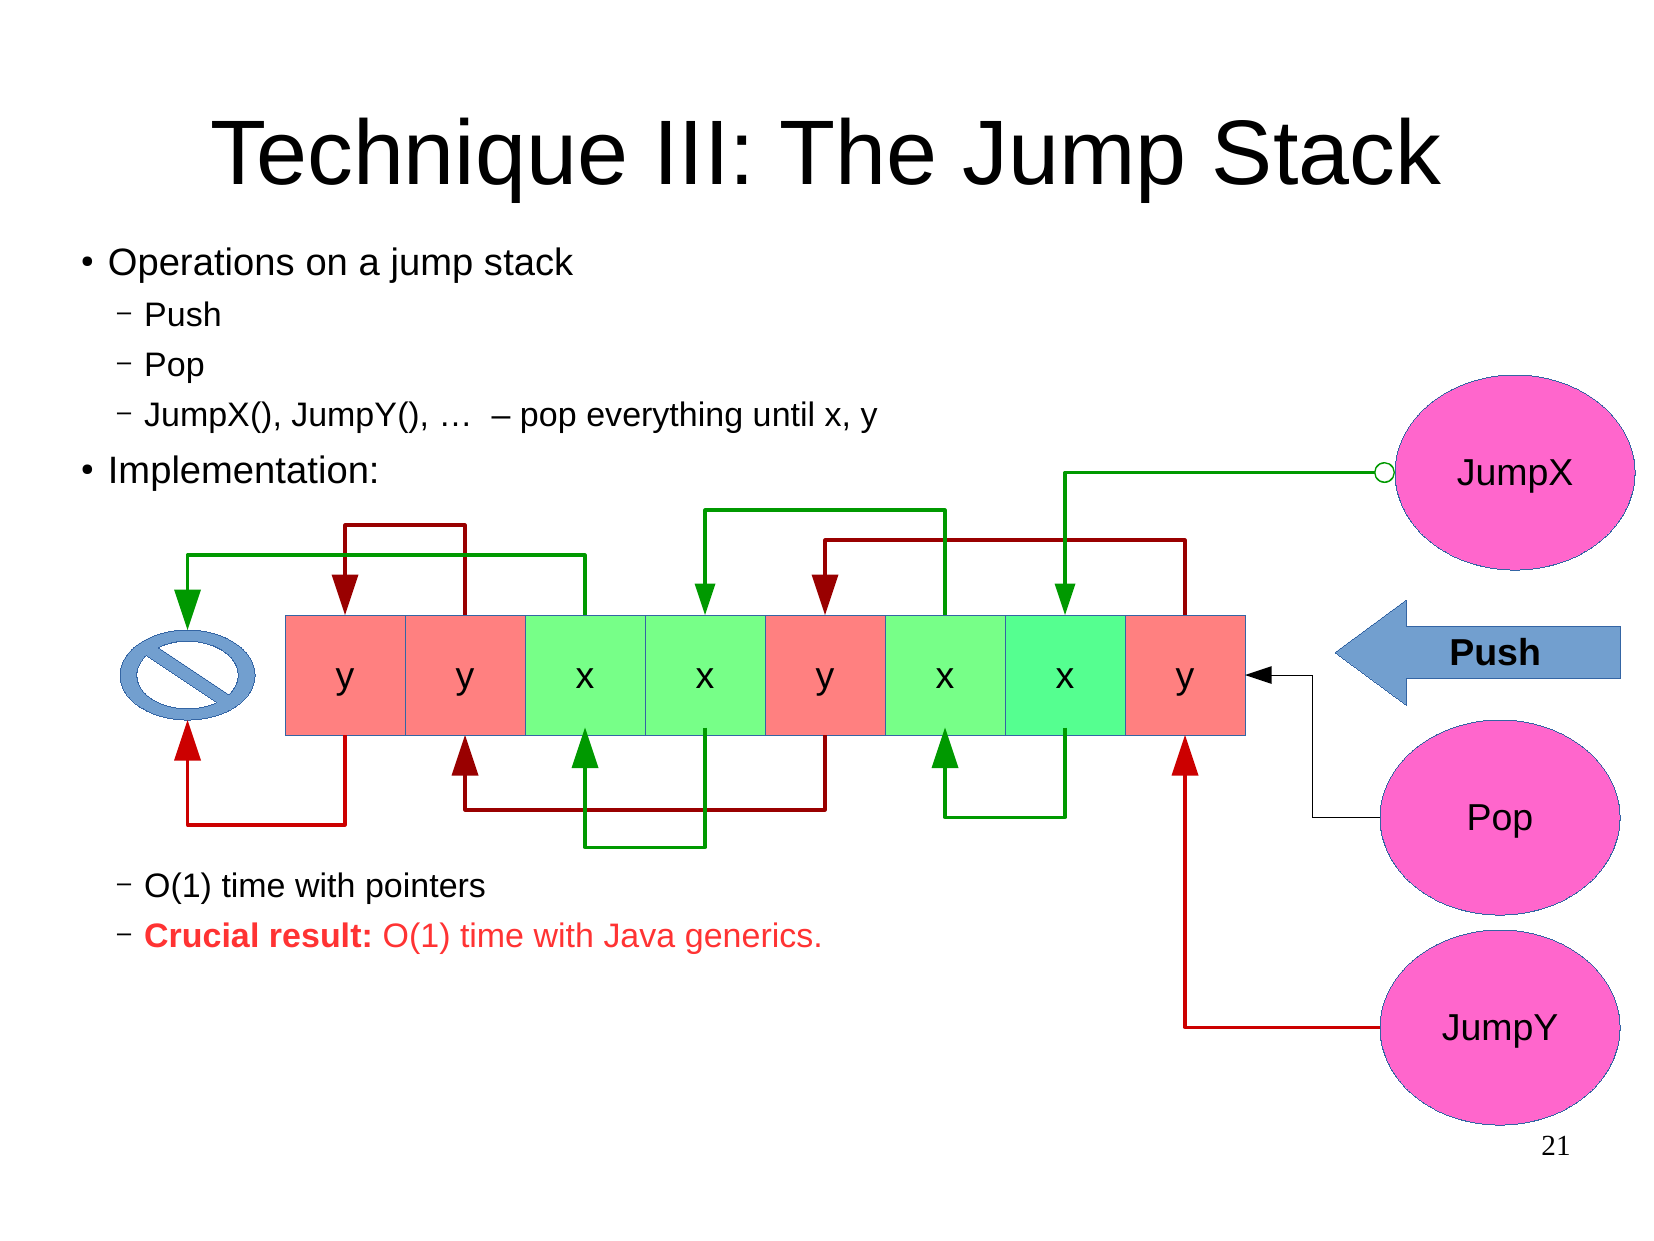

# Technique III: The Jump Stack
Operations on a jump stack
Push
Pop
JumpX(), JumpY(), … – pop everything until x, y
Implementation:
O(1) time with pointers
Crucial result: O(1) time with Java generics.
JumpX
Push
y
y
x
x
y
x
x
y
Pop
JumpY
21
y